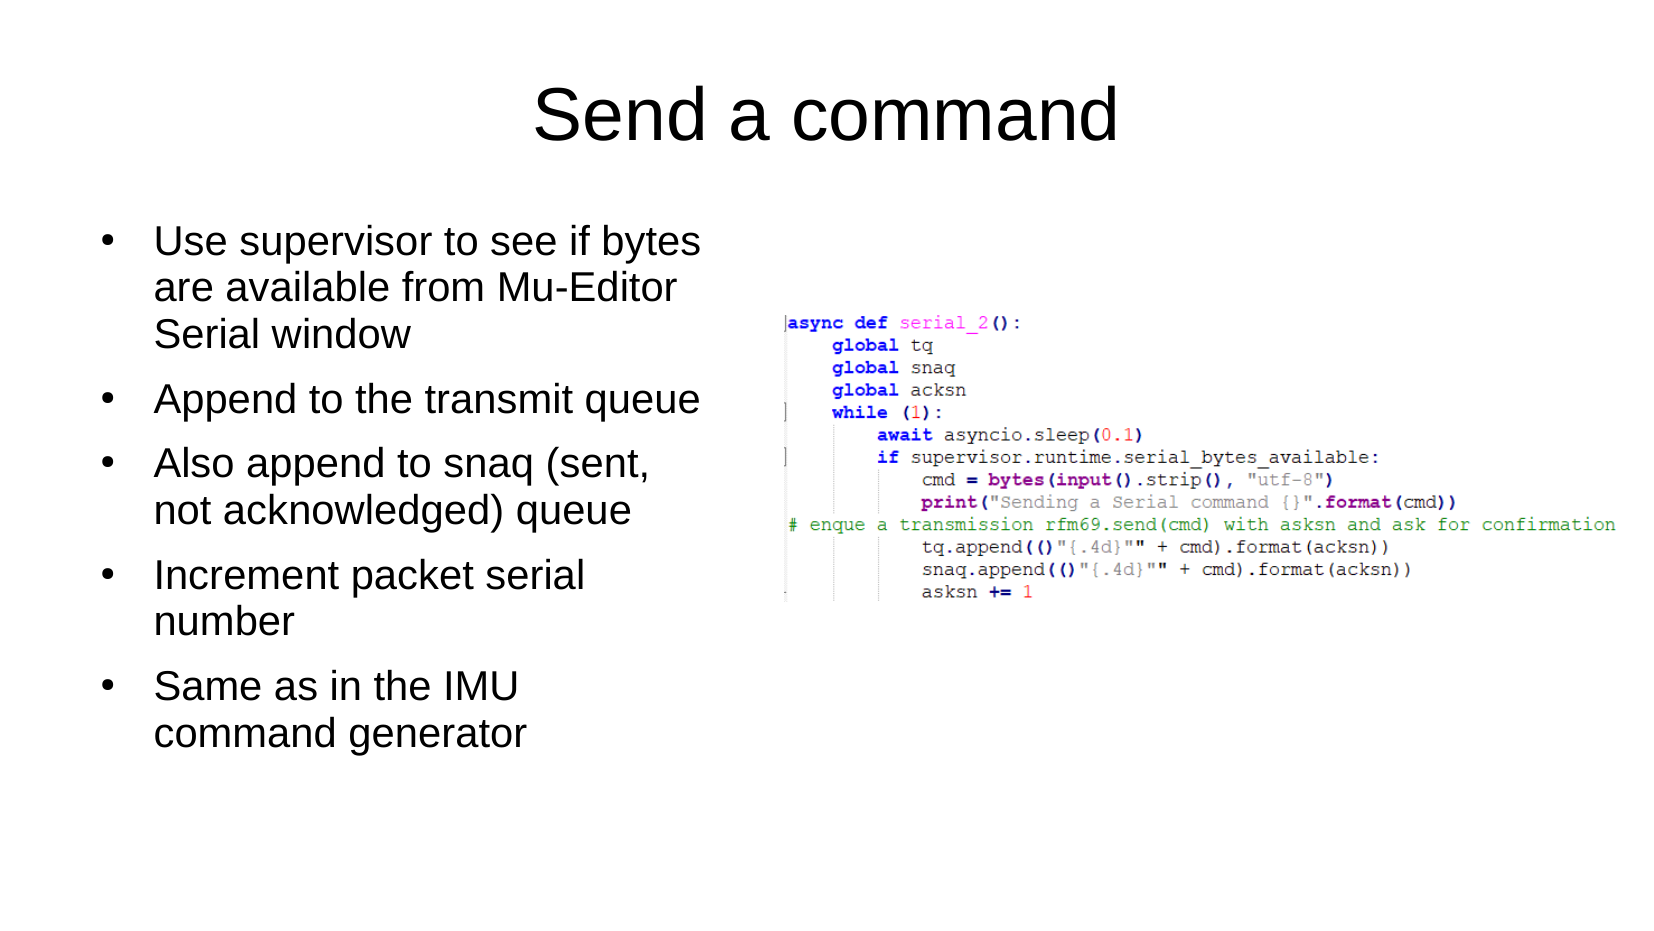

# Send a command
Use supervisor to see if bytes are available from Mu-Editor Serial window
Append to the transmit queue
Also append to snaq (sent, not acknowledged) queue
Increment packet serial number
Same as in the IMU command generator